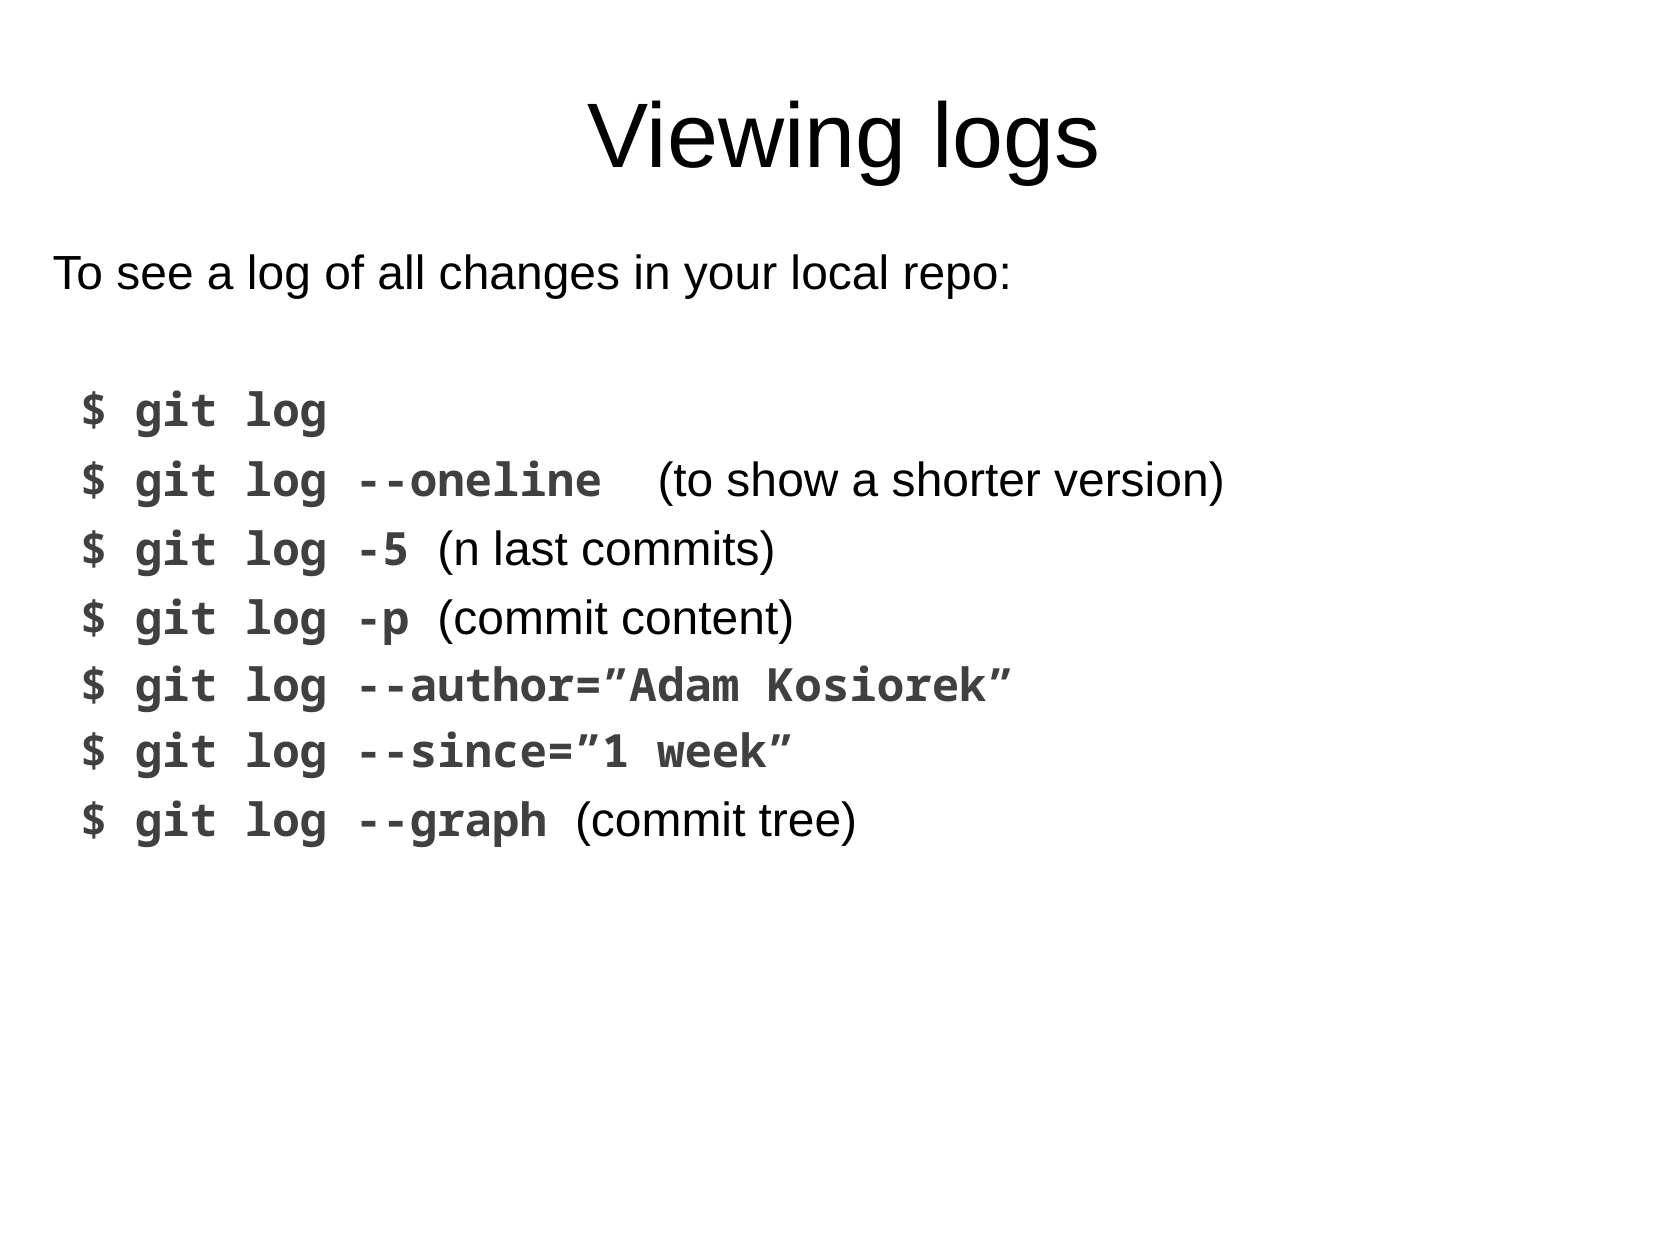

# Viewing logs
To see a log of all changes in your local repo:
$ git log
$ git log --oneline (to show a shorter version)
$ git log -5 (n last commits)
$ git log -p (commit content)
$ git log --author=”Adam Kosiorek”
$ git log --since=”1 week”
$ git log --graph (commit tree)